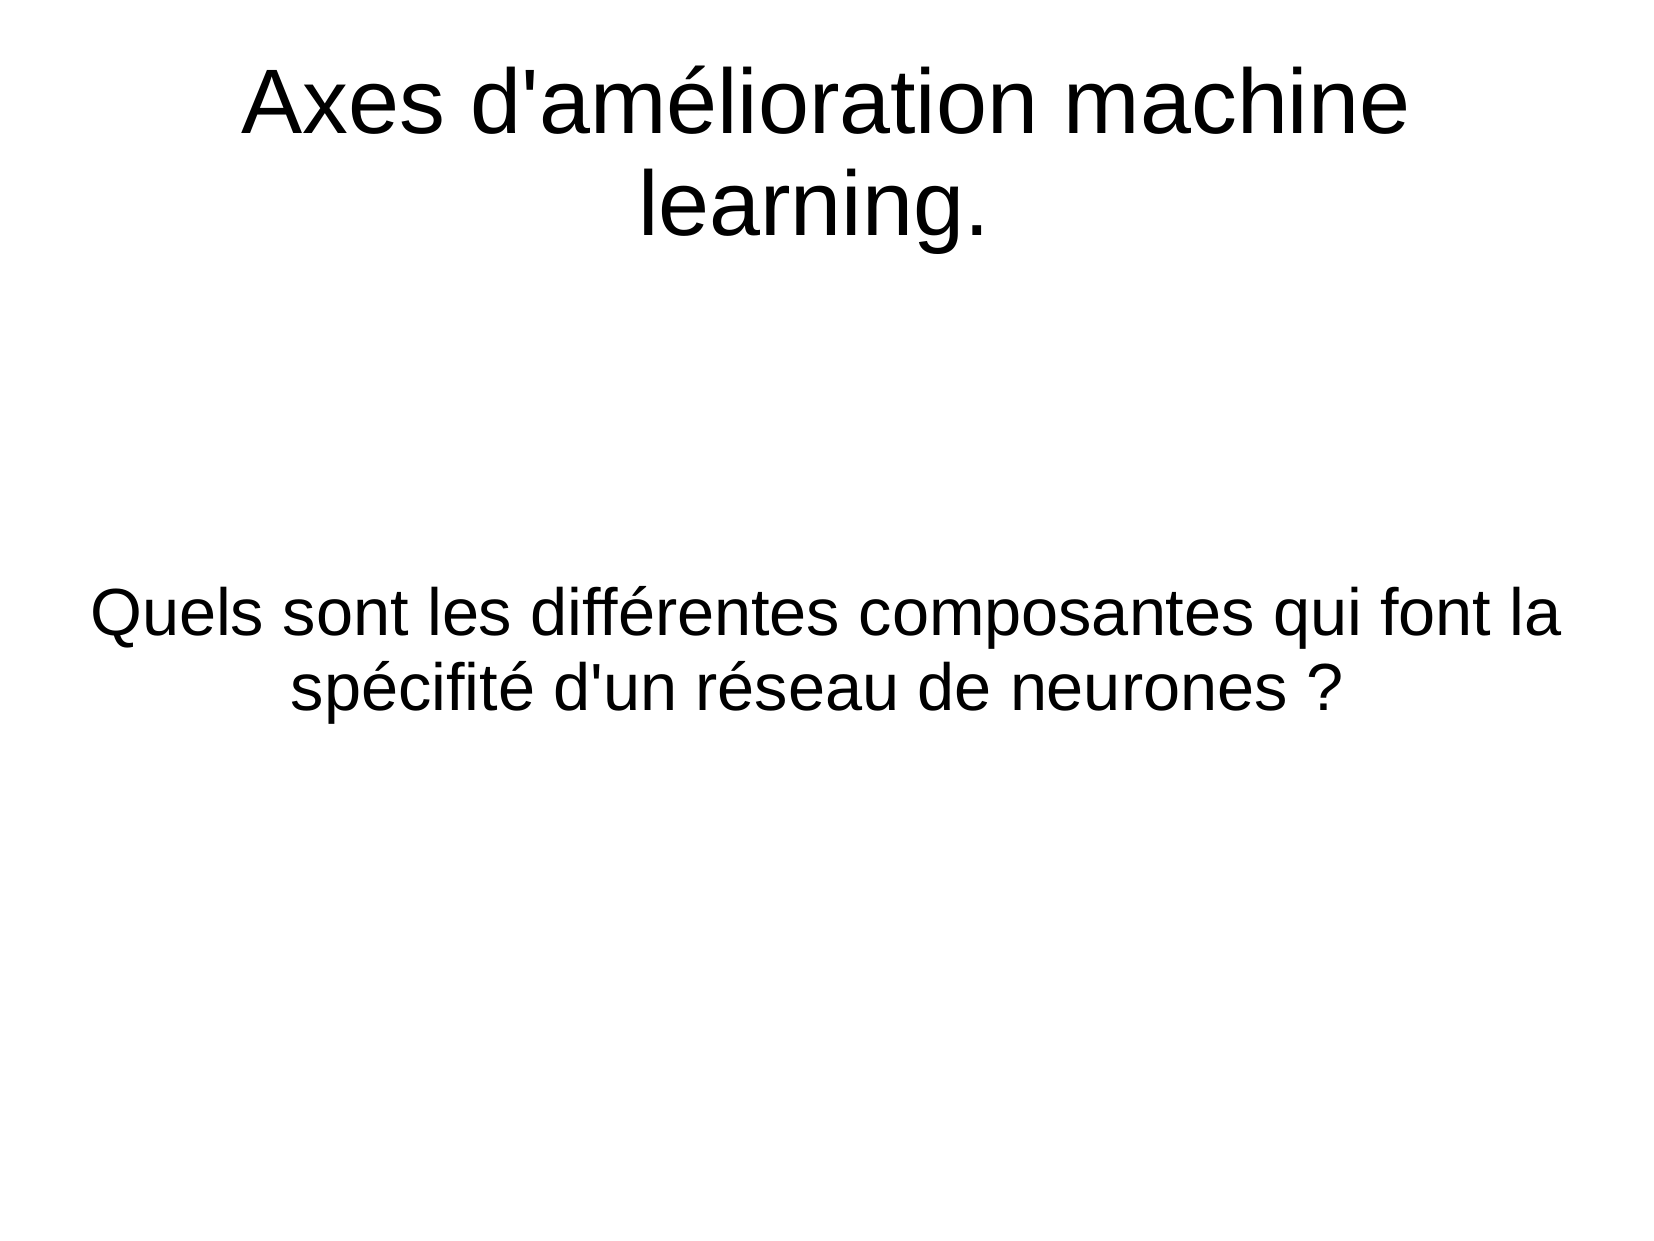

# Axes d'amélioration machine learning.
Quels sont les différentes composantes qui font la spécifité d'un réseau de neurones ?